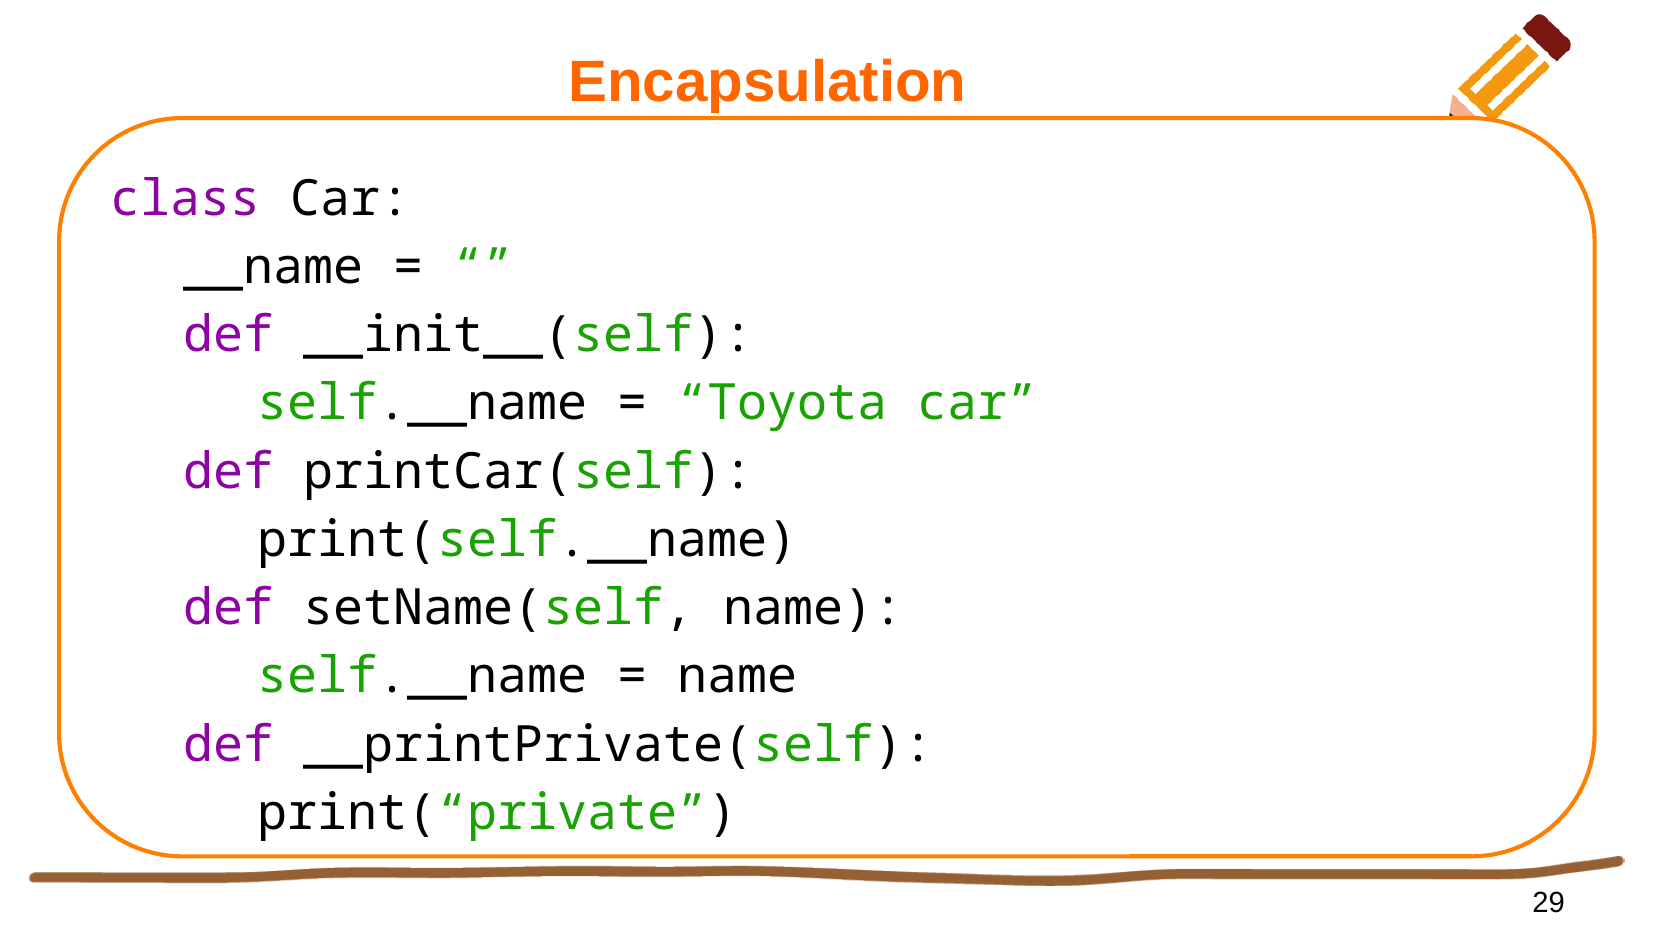

# Encapsulation
class Car:
	__name = “”
	def __init__(self):
		self.__name = “Toyota car”
	def printCar(self):
		print(self.__name)
	def setName(self, name):
		self.__name = name
	def __printPrivate(self):
		print(“private”)
29